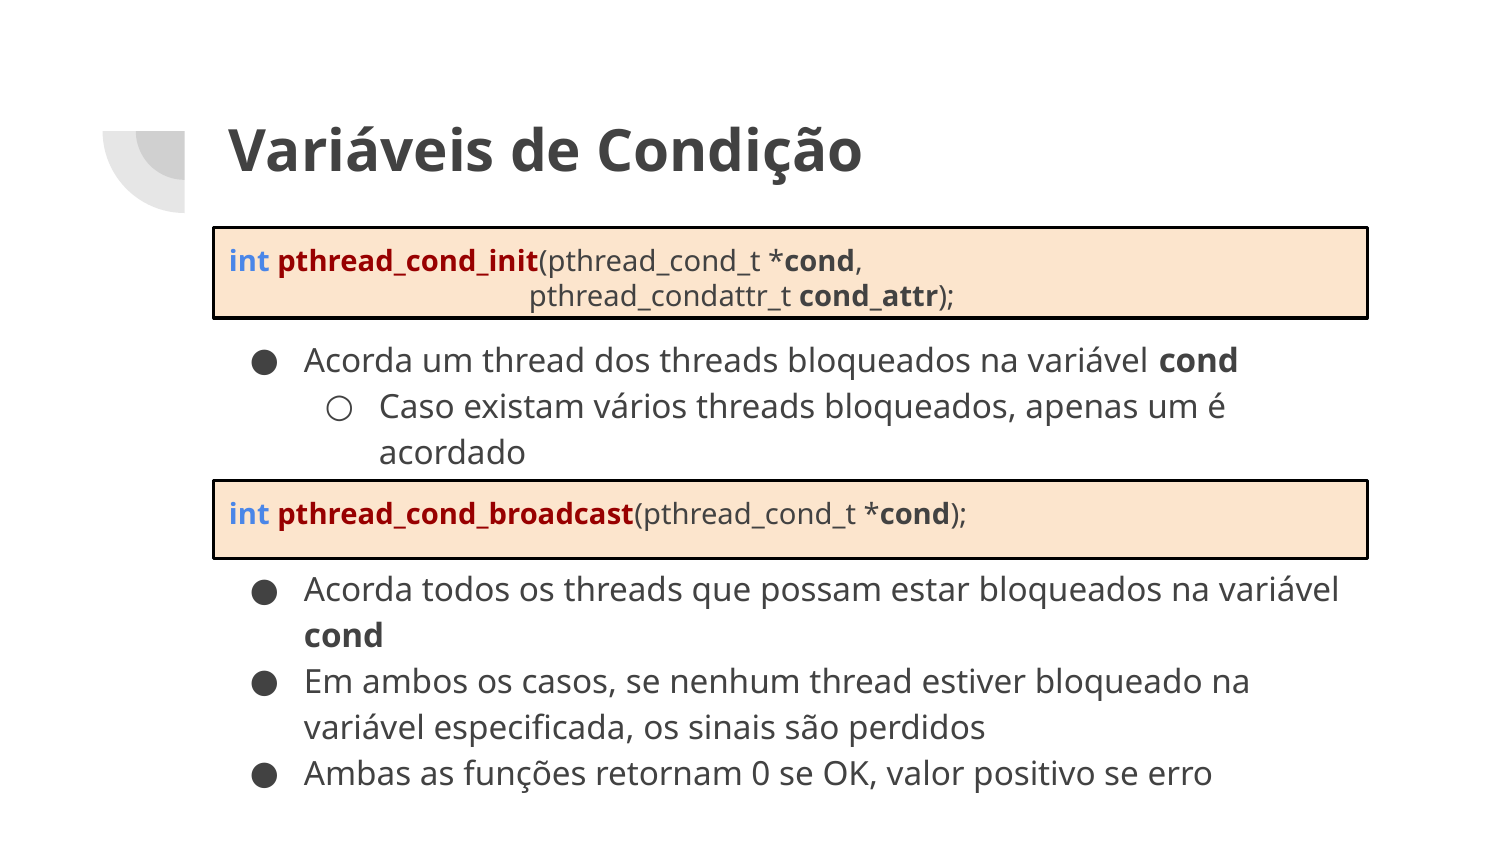

# Variáveis de Condição
int pthread_cond_init(pthread_cond_t *cond,
pthread_condattr_t cond_attr);
Acorda um thread dos threads bloqueados na variável cond
Caso existam vários threads bloqueados, apenas um é acordado
int pthread_cond_broadcast(pthread_cond_t *cond);
Acorda todos os threads que possam estar bloqueados na variável cond
Em ambos os casos, se nenhum thread estiver bloqueado na variável especificada, os sinais são perdidos
Ambas as funções retornam 0 se OK, valor positivo se erro